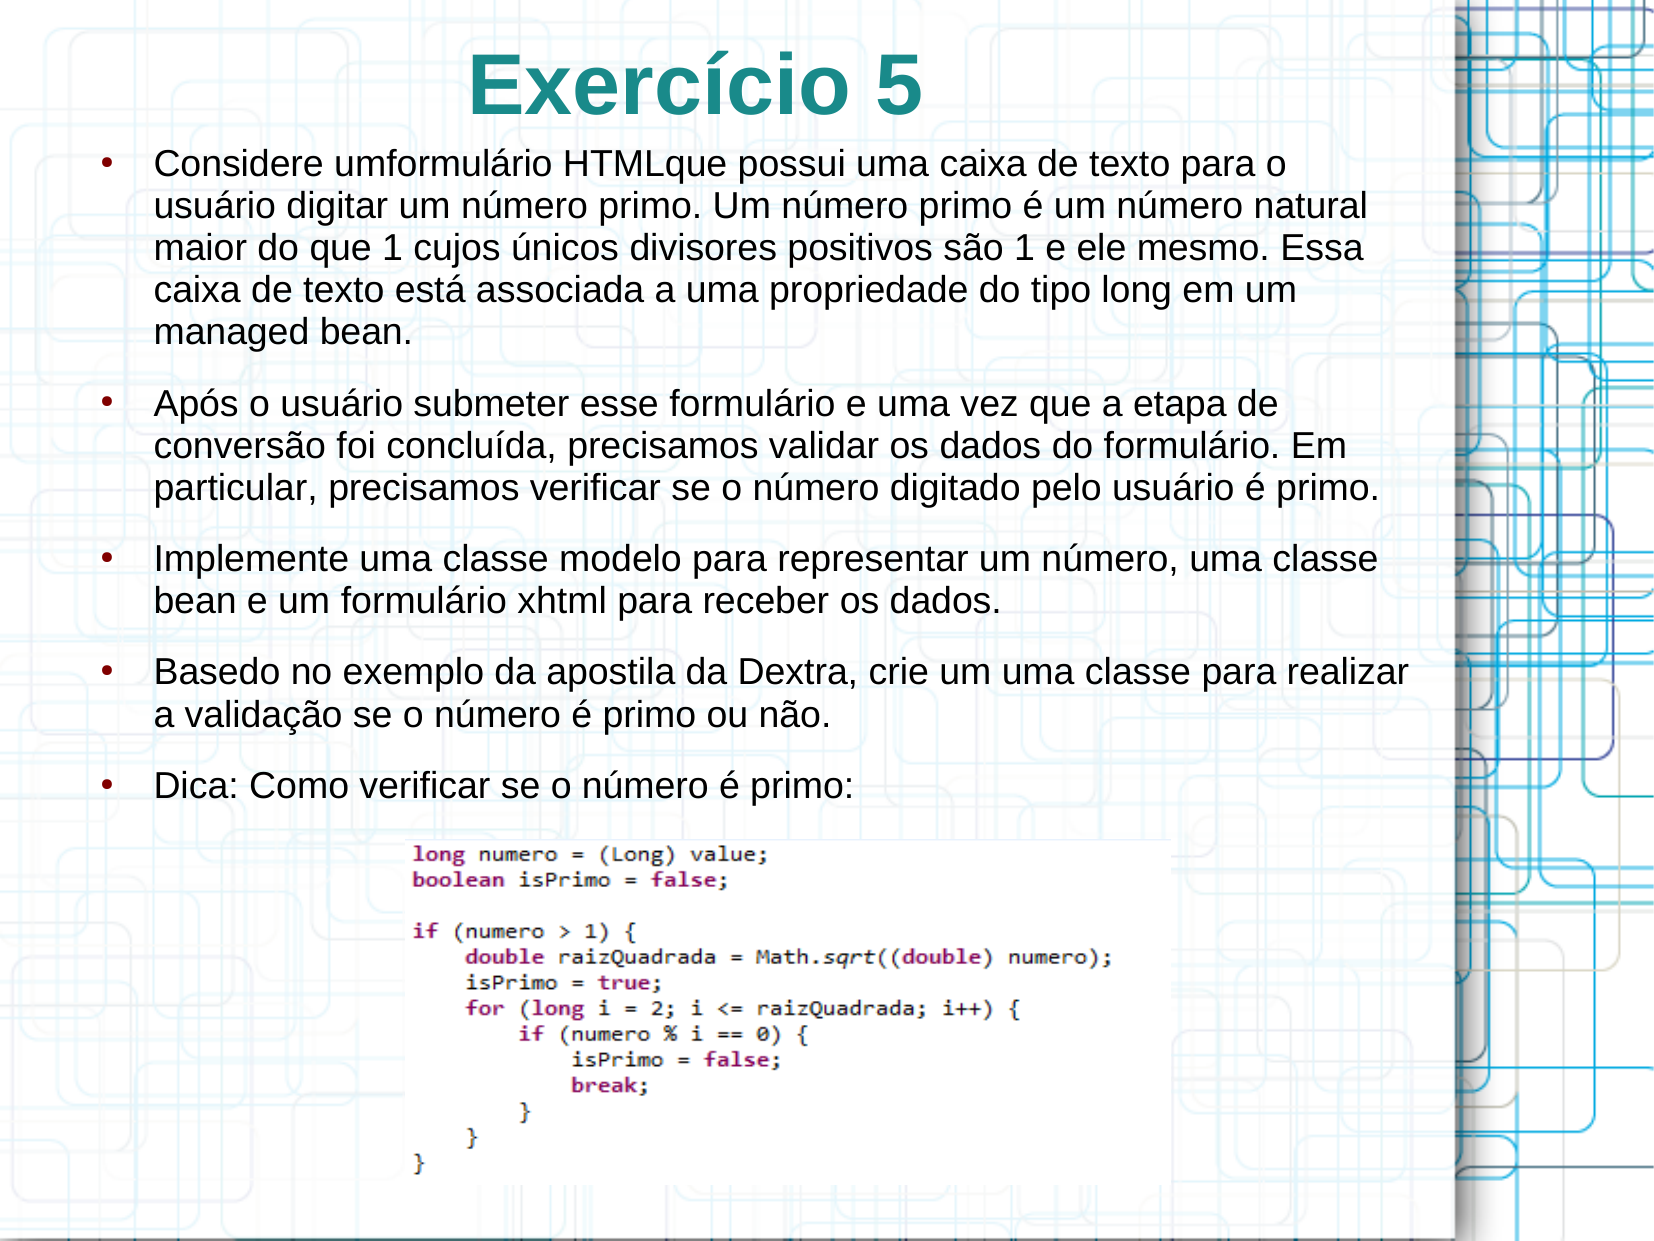

Exercício 5
Considere umformulário HTMLque possui uma caixa de texto para o usuário digitar um número primo. Um número primo é um número natural maior do que 1 cujos únicos divisores positivos são 1 e ele mesmo. Essa caixa de texto está associada a uma propriedade do tipo long em um managed bean.
Após o usuário submeter esse formulário e uma vez que a etapa de conversão foi concluída, precisamos validar os dados do formulário. Em particular, precisamos verificar se o número digitado pelo usuário é primo.
Implemente uma classe modelo para representar um número, uma classe bean e um formulário xhtml para receber os dados.
Basedo no exemplo da apostila da Dextra, crie um uma classe para realizar a validação se o número é primo ou não.
Dica: Como verificar se o número é primo:
#